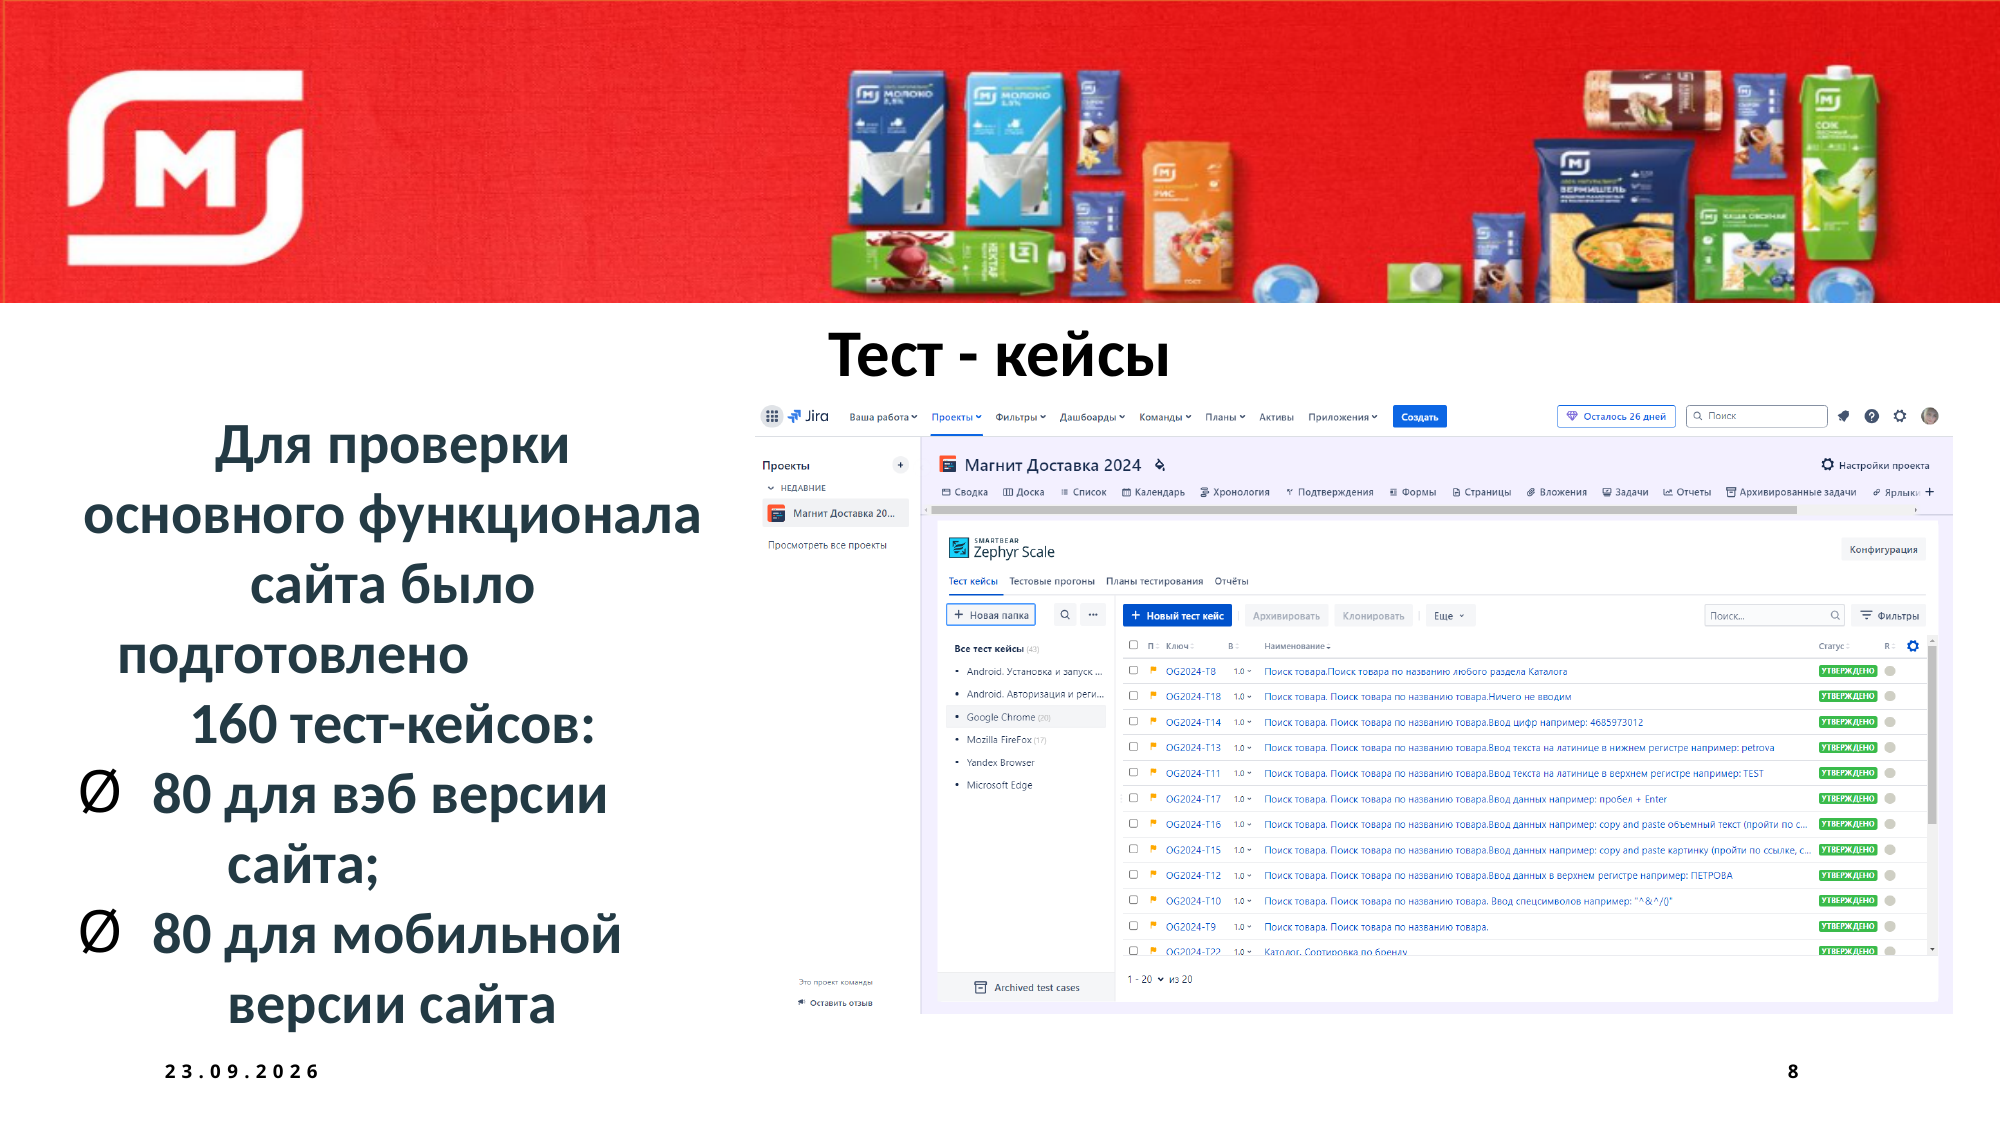

Тест - кейсы
Для проверки основного функционала сайта было подготовлено 160 тест-кейсов:
80 для вэб версии сайта;
80 для мобильной версии сайта